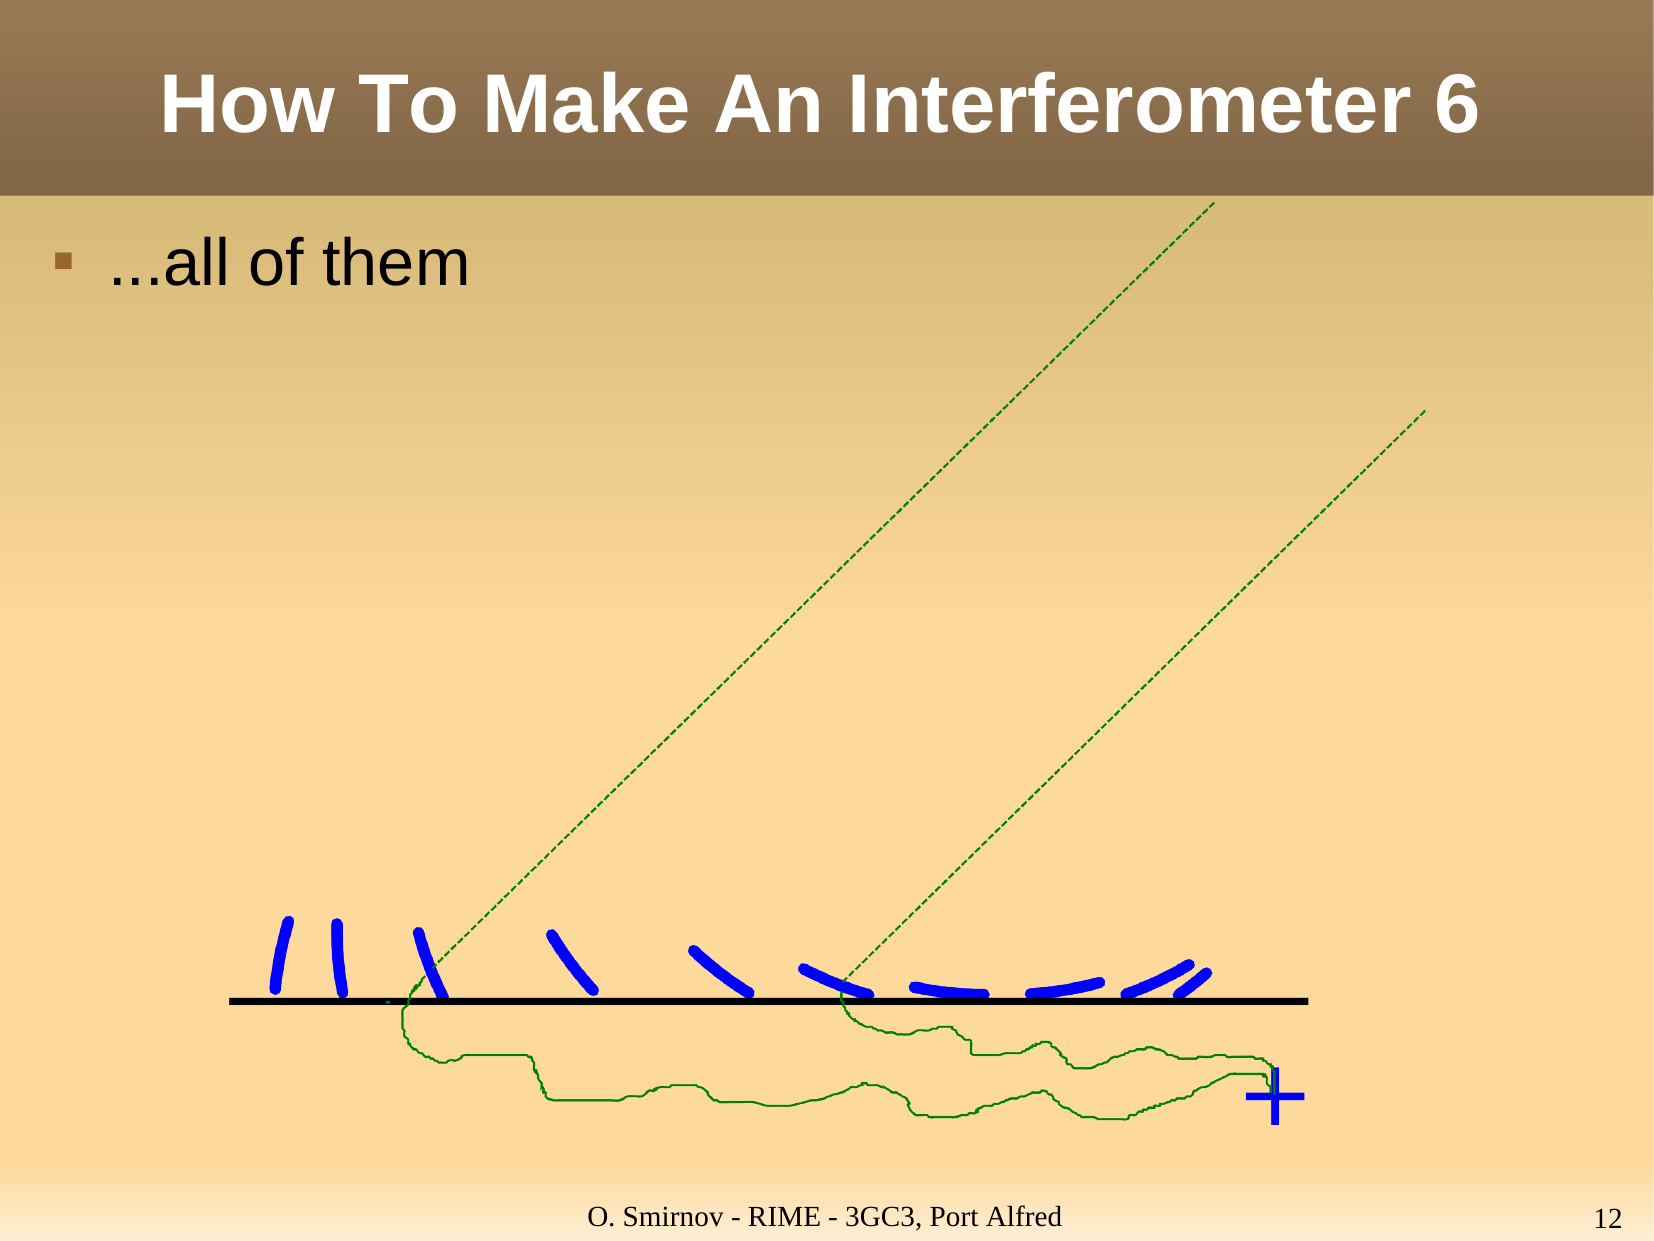

# How To Make An Interferometer 6
...all of them
O. Smirnov - RIME - 3GC3, Port Alfred
12